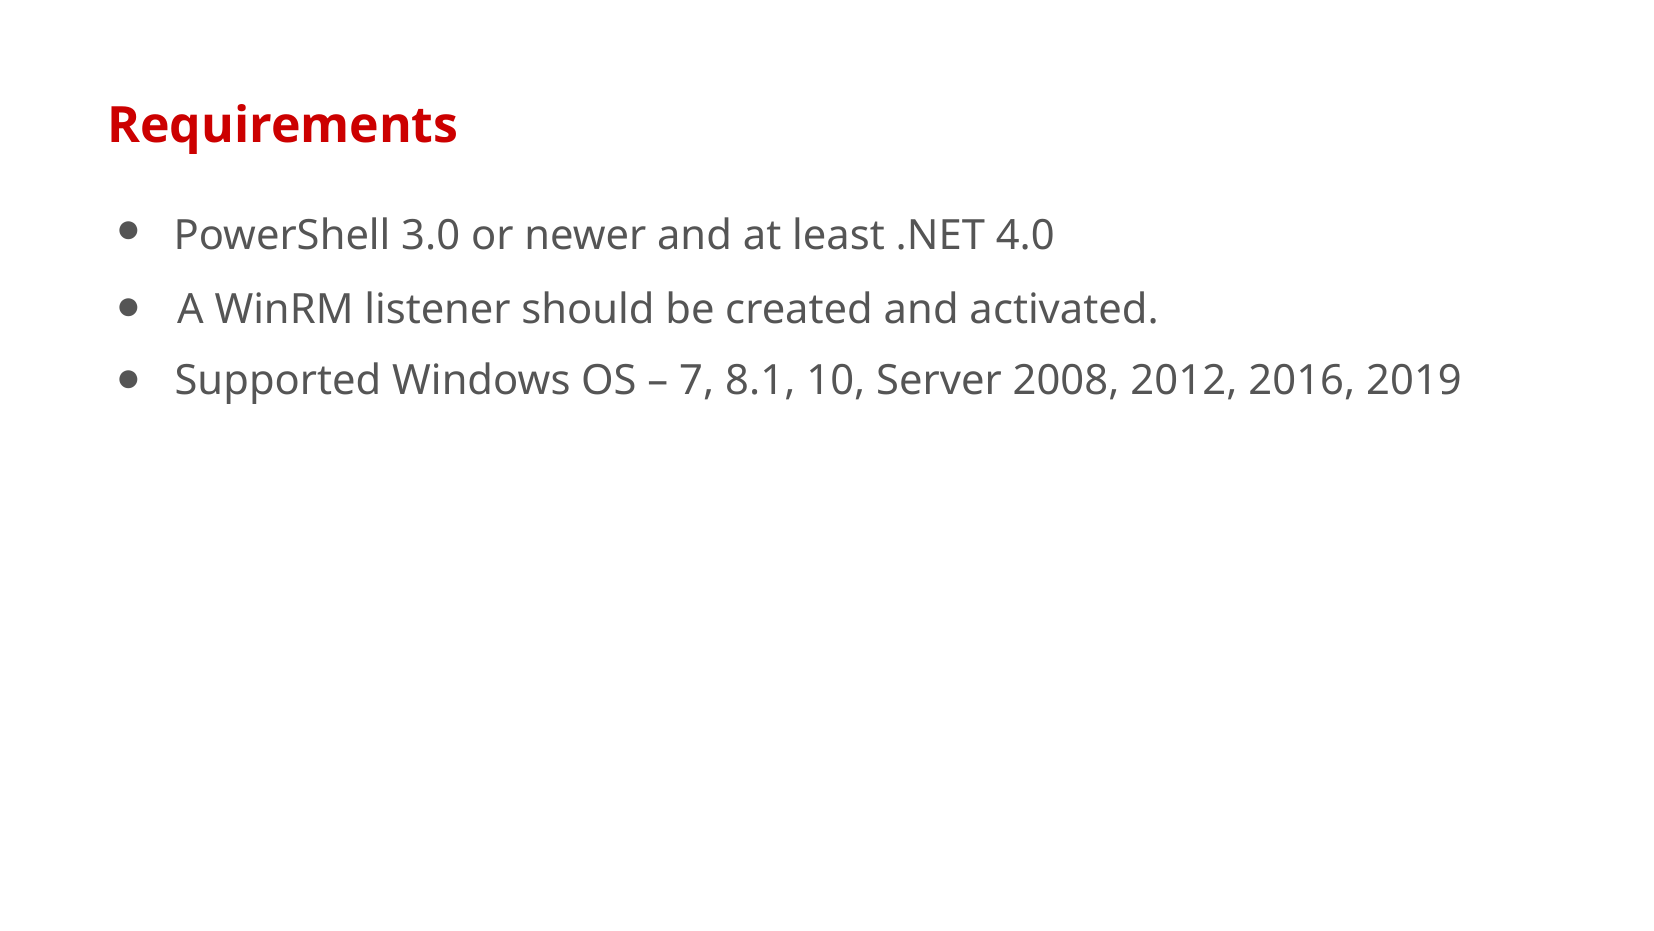

Requirements
●
PowerShell 3.0 or newer and at least .NET 4.0
A WinRM listener should be created and activated.
●
Supported Windows OS – 7, 8.1, 10, Server 2008, 2012, 2016, 2019
●